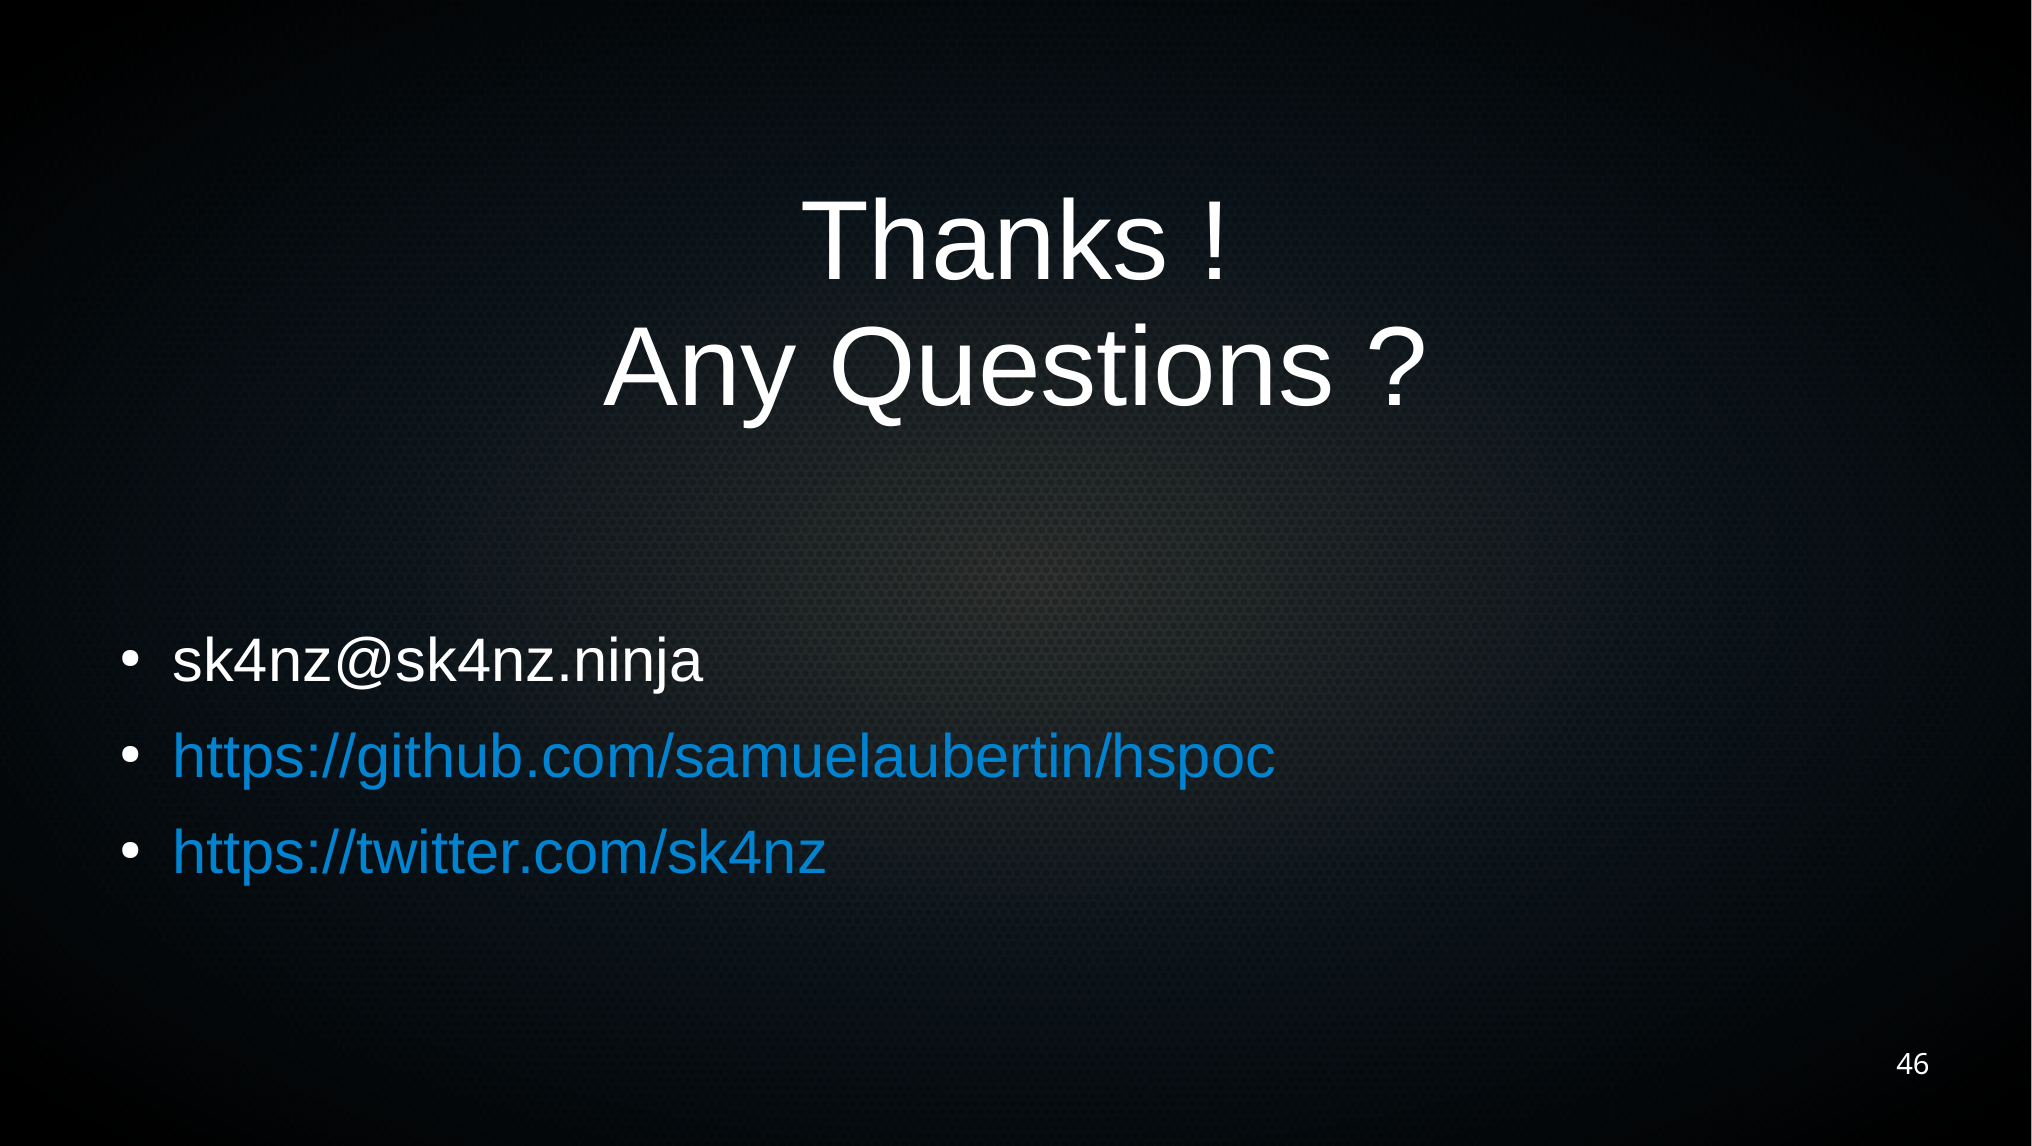

# Thanks ! Any Questions ?
sk4nz@sk4nz.ninja
https://github.com/samuelaubertin/hspoc
https://twitter.com/sk4nz
46